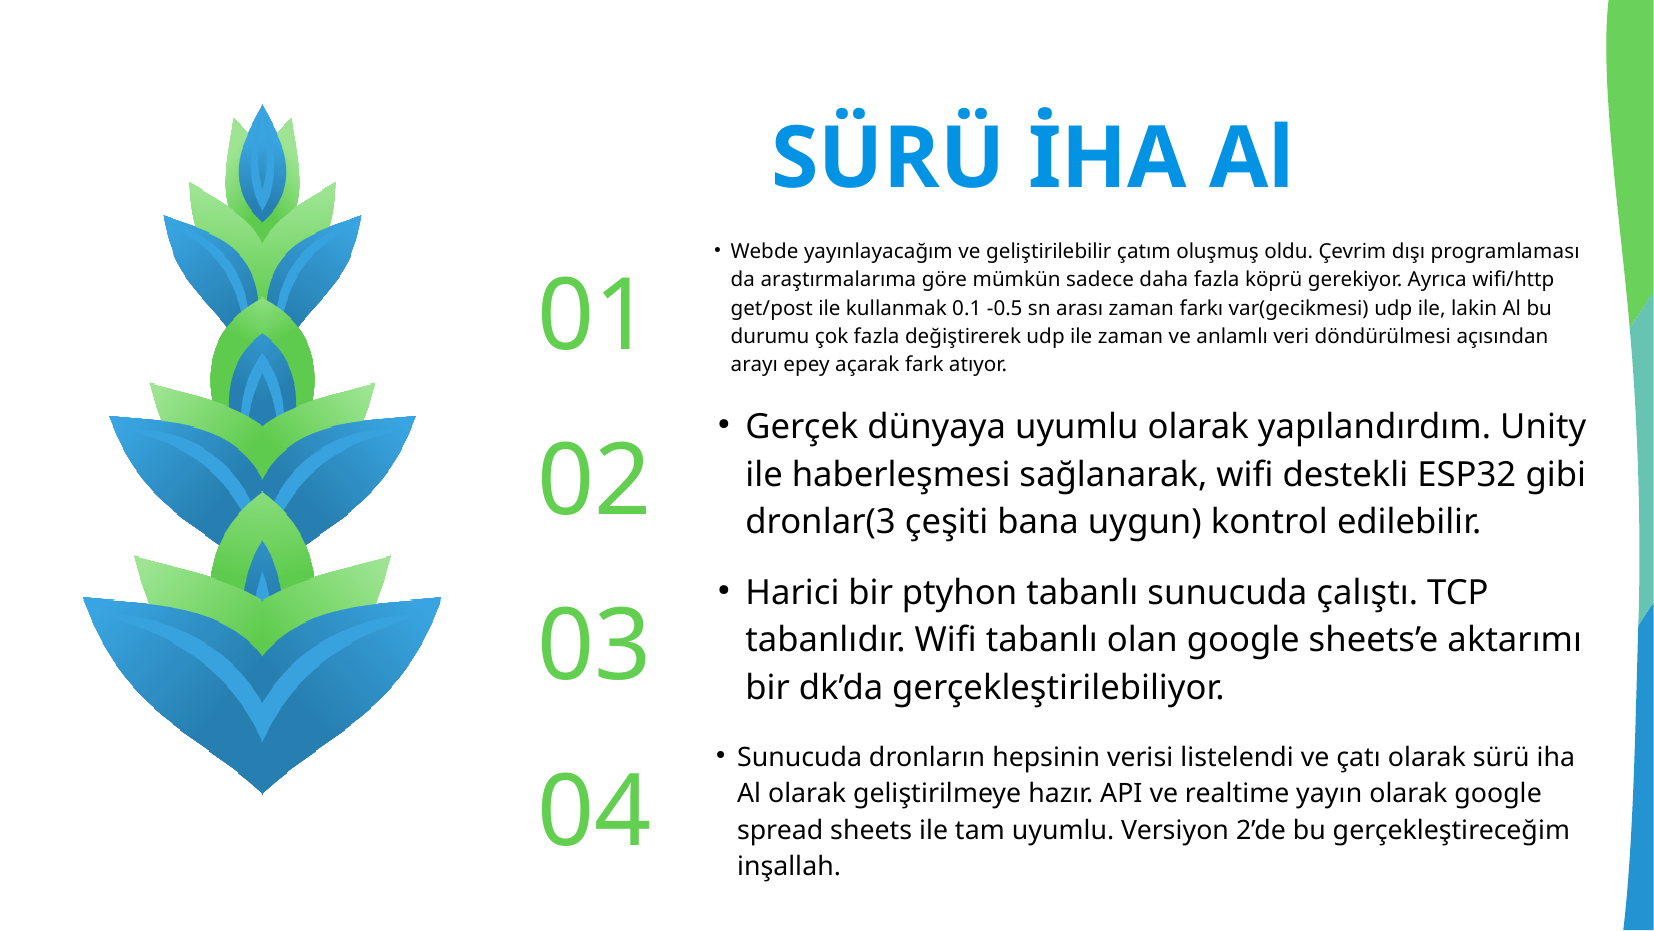

# SÜRÜ İHA Al
01
Webde yayınlayacağım ve geliştirilebilir çatım oluşmuş oldu. Çevrim dışı programlaması da araştırmalarıma göre mümkün sadece daha fazla köprü gerekiyor. Ayrıca wifi/http get/post ile kullanmak 0.1 -0.5 sn arası zaman farkı var(gecikmesi) udp ile, lakin Al bu durumu çok fazla değiştirerek udp ile zaman ve anlamlı veri döndürülmesi açısından arayı epey açarak fark atıyor.
02
Gerçek dünyaya uyumlu olarak yapılandırdım. Unity ile haberleşmesi sağlanarak, wifi destekli ESP32 gibi dronlar(3 çeşiti bana uygun) kontrol edilebilir.
03
Harici bir ptyhon tabanlı sunucuda çalıştı. TCP tabanlıdır. Wifi tabanlı olan google sheets’e aktarımı bir dk’da gerçekleştirilebiliyor.
04
Sunucuda dronların hepsinin verisi listelendi ve çatı olarak sürü iha Al olarak geliştirilmeye hazır. API ve realtime yayın olarak google spread sheets ile tam uyumlu. Versiyon 2’de bu gerçekleştireceğim inşallah.